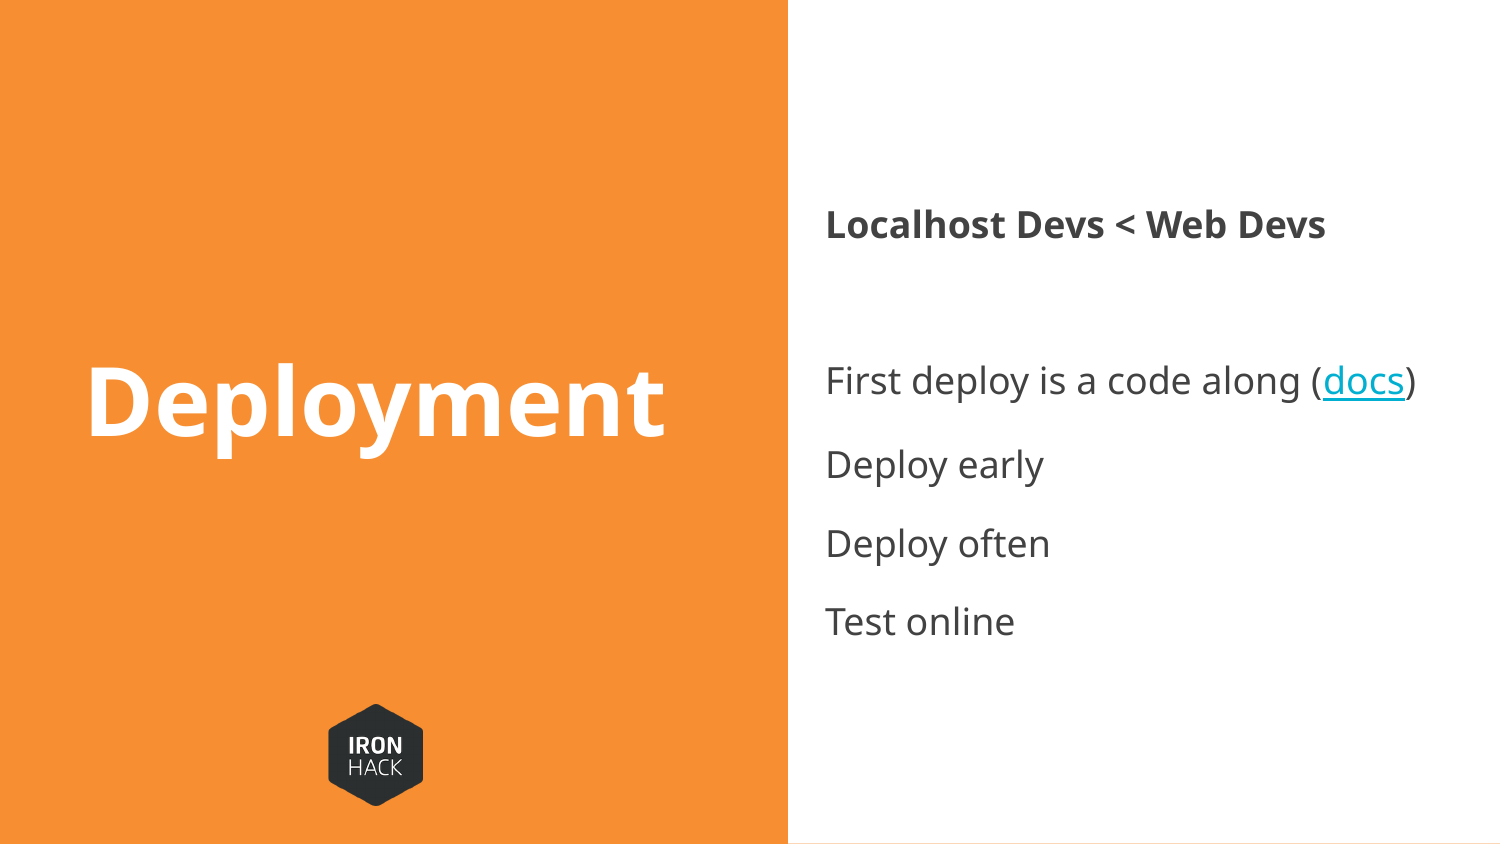

# Localhost Devs < Web Devs
First deploy is a code along (docs)
Deploy early
Deploy often
Test online
Deployment